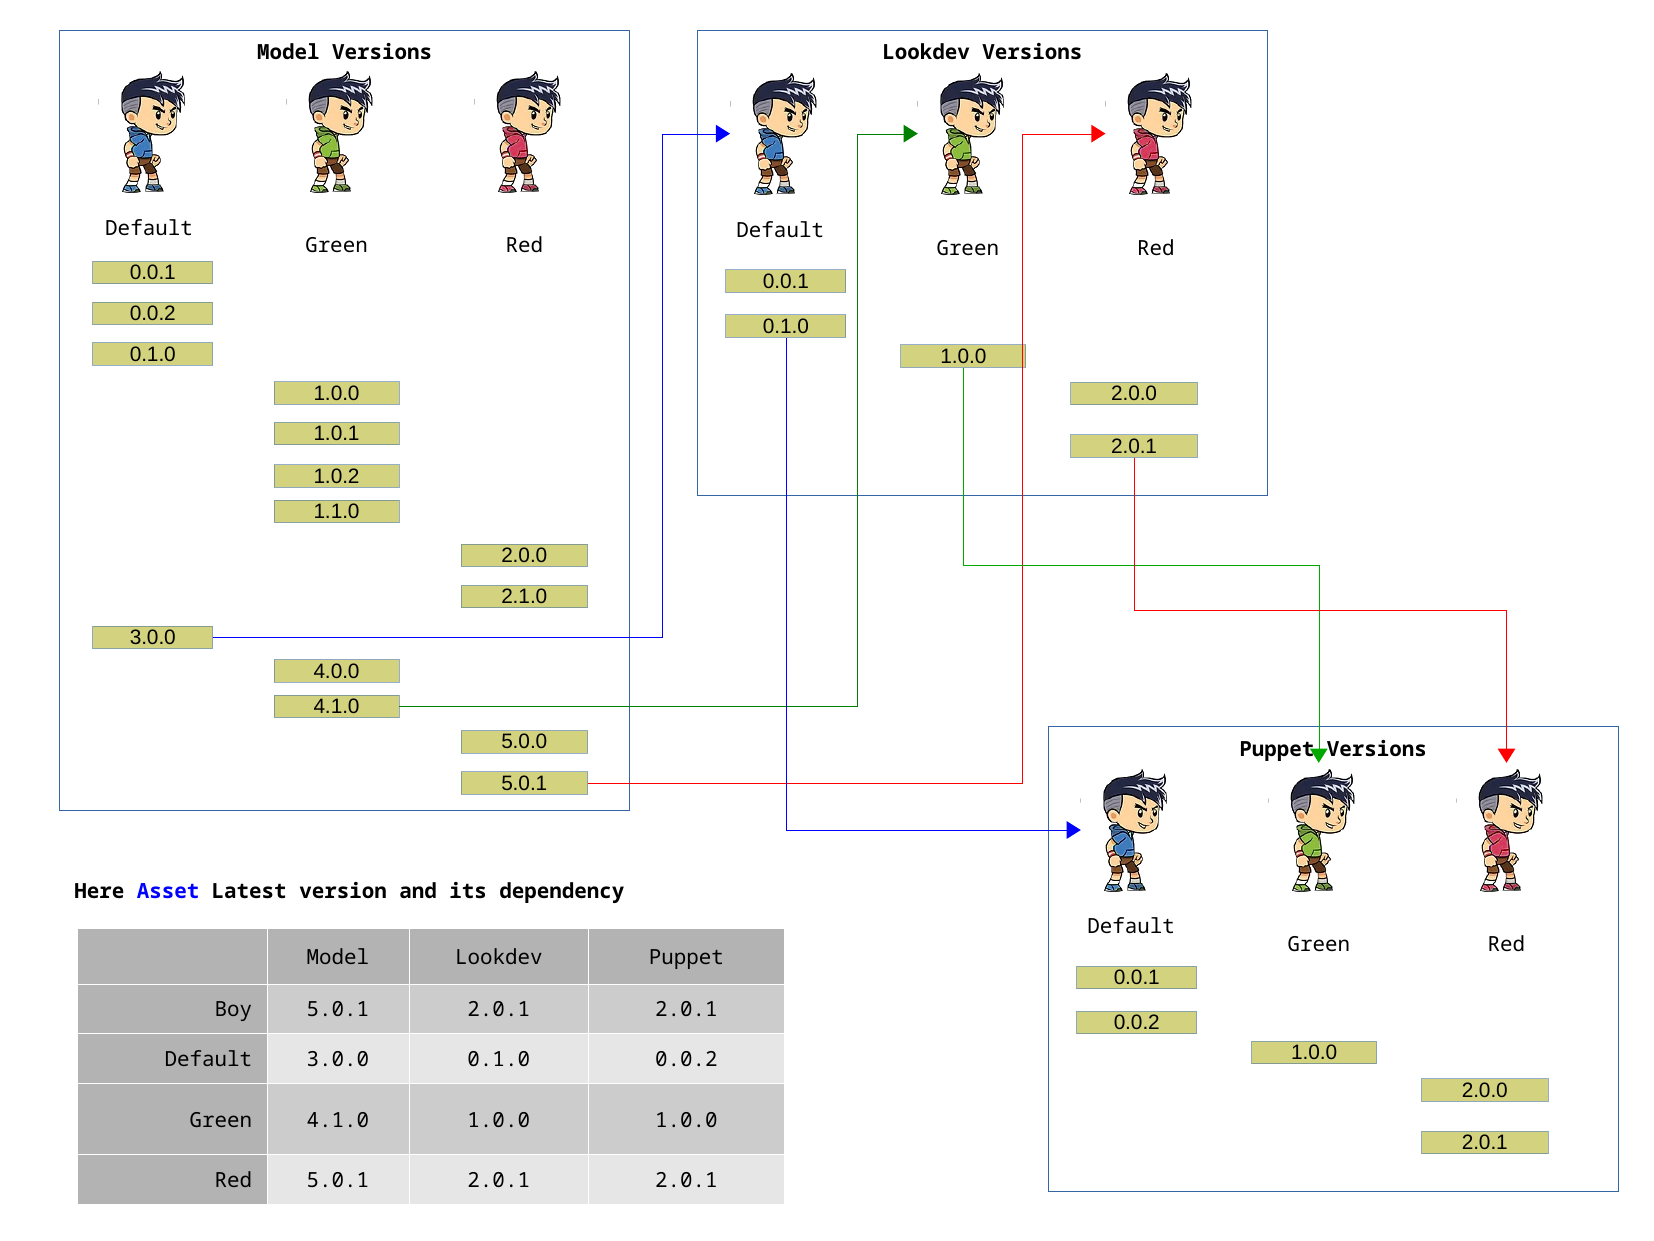

Model Versions
Lookdev Versions
Default
Green
Red
Default
Green
Red
0.0.1
0.0.1
0.0.2
0.1.0
0.1.0
1.0.0
1.0.0
2.0.0
1.0.1
2.0.1
1.0.2
1.1.0
2.0.0
2.1.0
3.0.0
4.0.0
4.1.0
Puppet Versions
5.0.0
Default
Green
Red
5.0.1
Here Asset Latest version and its dependency
| | Model | Lookdev | Puppet |
| --- | --- | --- | --- |
| Boy | 5.0.1 | 2.0.1 | 2.0.1 |
| Default | 3.0.0 | 0.1.0 | 0.0.2 |
| Green | 4.1.0 | 1.0.0 | 1.0.0 |
| Red | 5.0.1 | 2.0.1 | 2.0.1 |
0.0.1
0.0.2
1.0.0
2.0.0
2.0.1